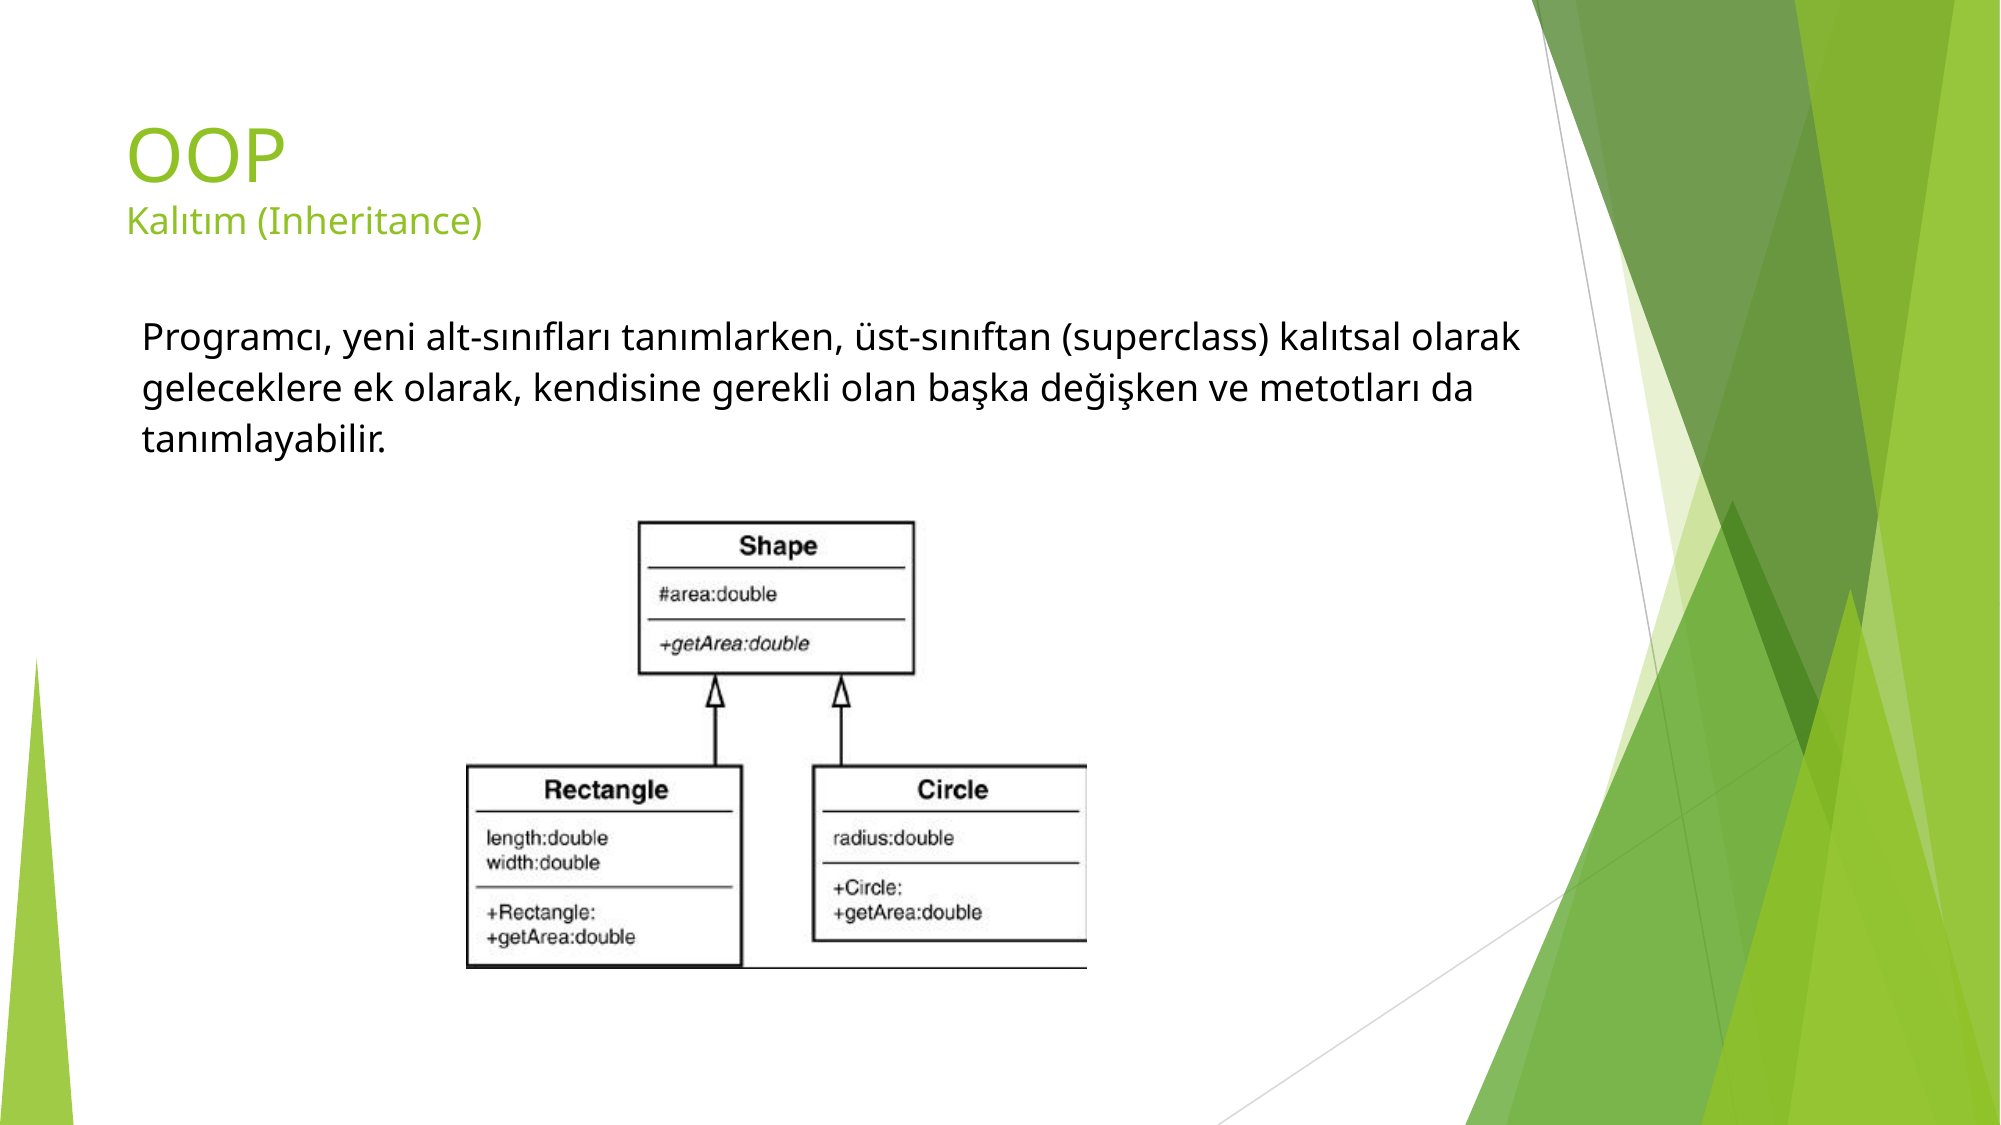

# OOP Kalıtım (Inheritance)
Programcı, yeni alt-sınıfları tanımlarken, üst-sınıftan (superclass) kalıtsal olarak geleceklere ek olarak, kendisine gerekli olan başka değişken ve metotları da tanımlayabilir.